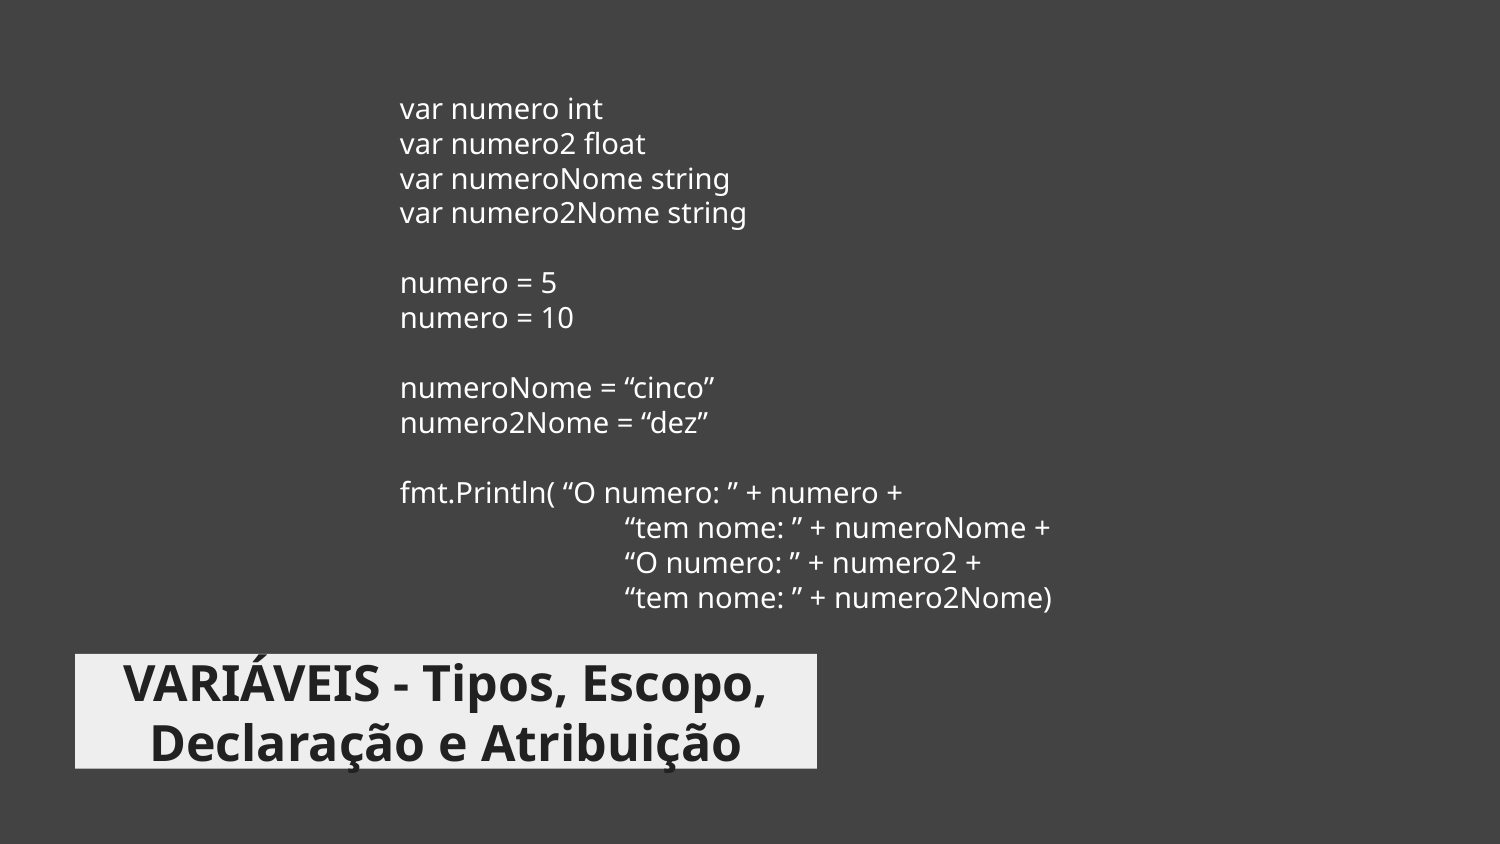

var numero int
var numero2 float
var numeroNome string
var numero2Nome string
numero = 5
numero = 10
numeroNome = “cinco”
numero2Nome = “dez”
fmt.Println( “O numero: ” + numero +
			“tem nome: ” + numeroNome +
“O numero: ” + numero2 +
			“tem nome: ” + numero2Nome)
# VARIÁVEIS - Tipos, Escopo, Declaração e Atribuição